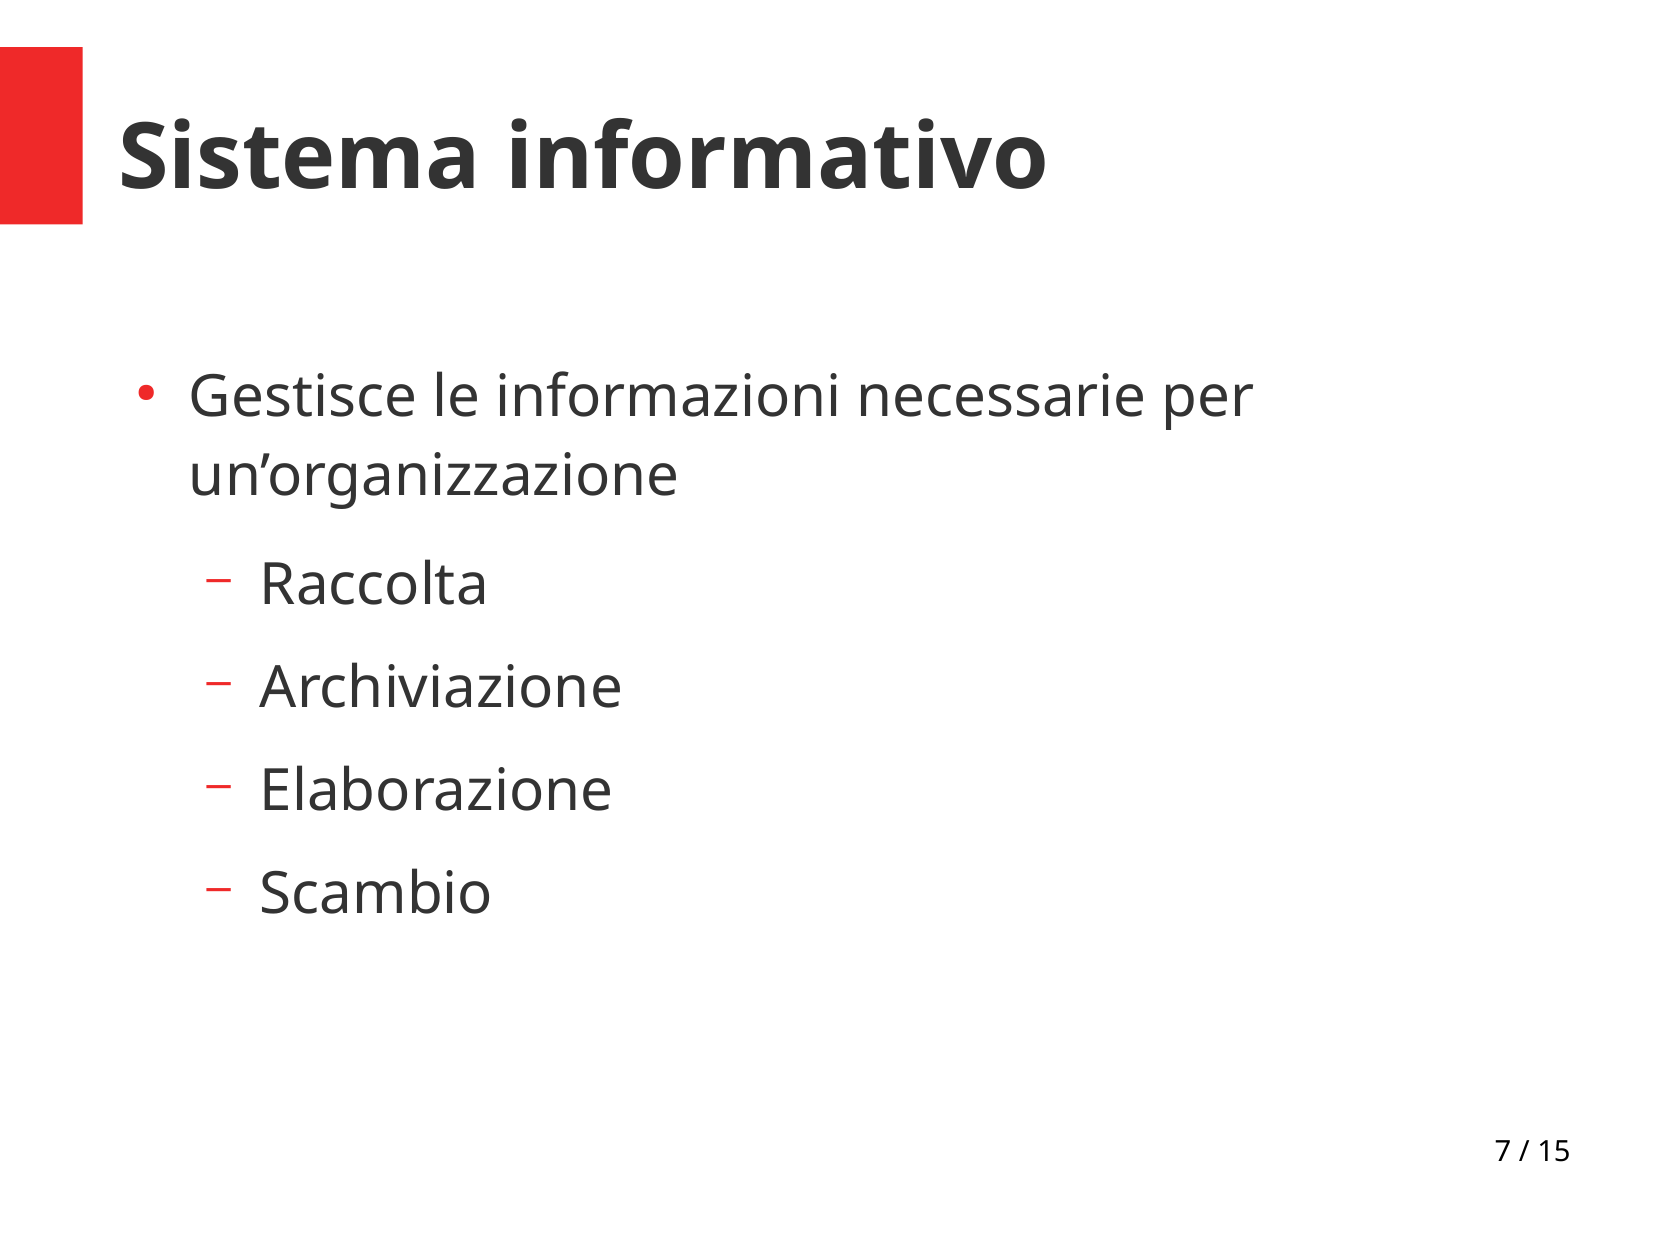

# Sistema informativo
Gestisce le informazioni necessarie per un’organizzazione
Raccolta
Archiviazione
Elaborazione
Scambio
7